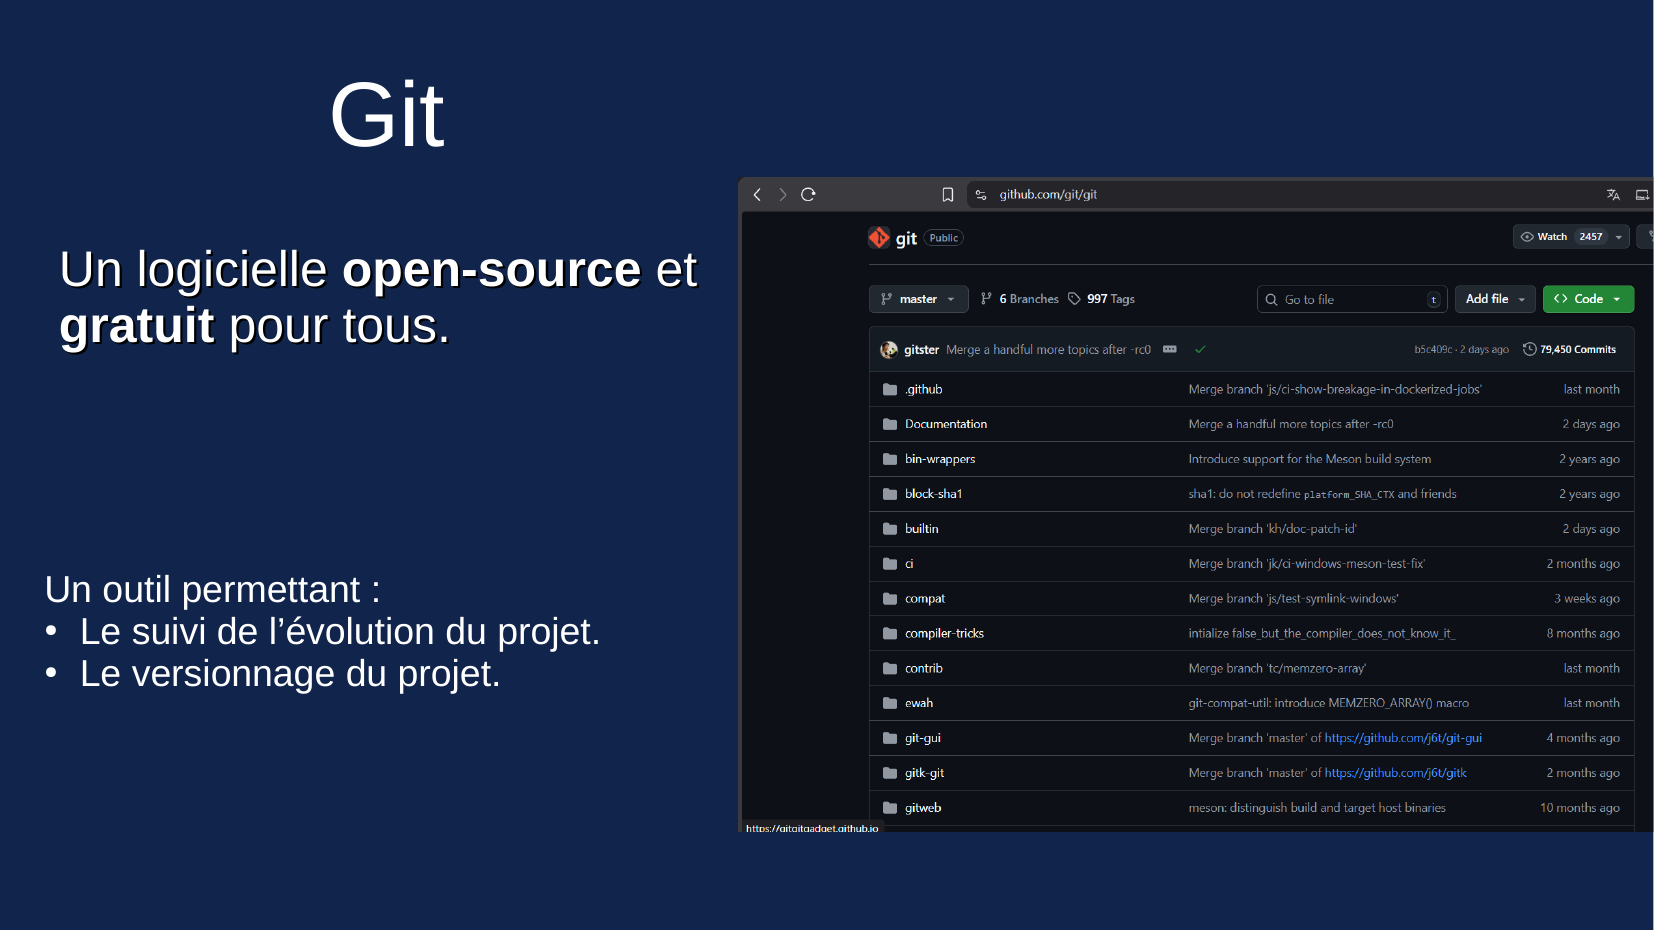

# Git
Un logicielle open-source et gratuit pour tous.
Un outil permettant :
Le suivi de l’évolution du projet.
Le versionnage du projet.